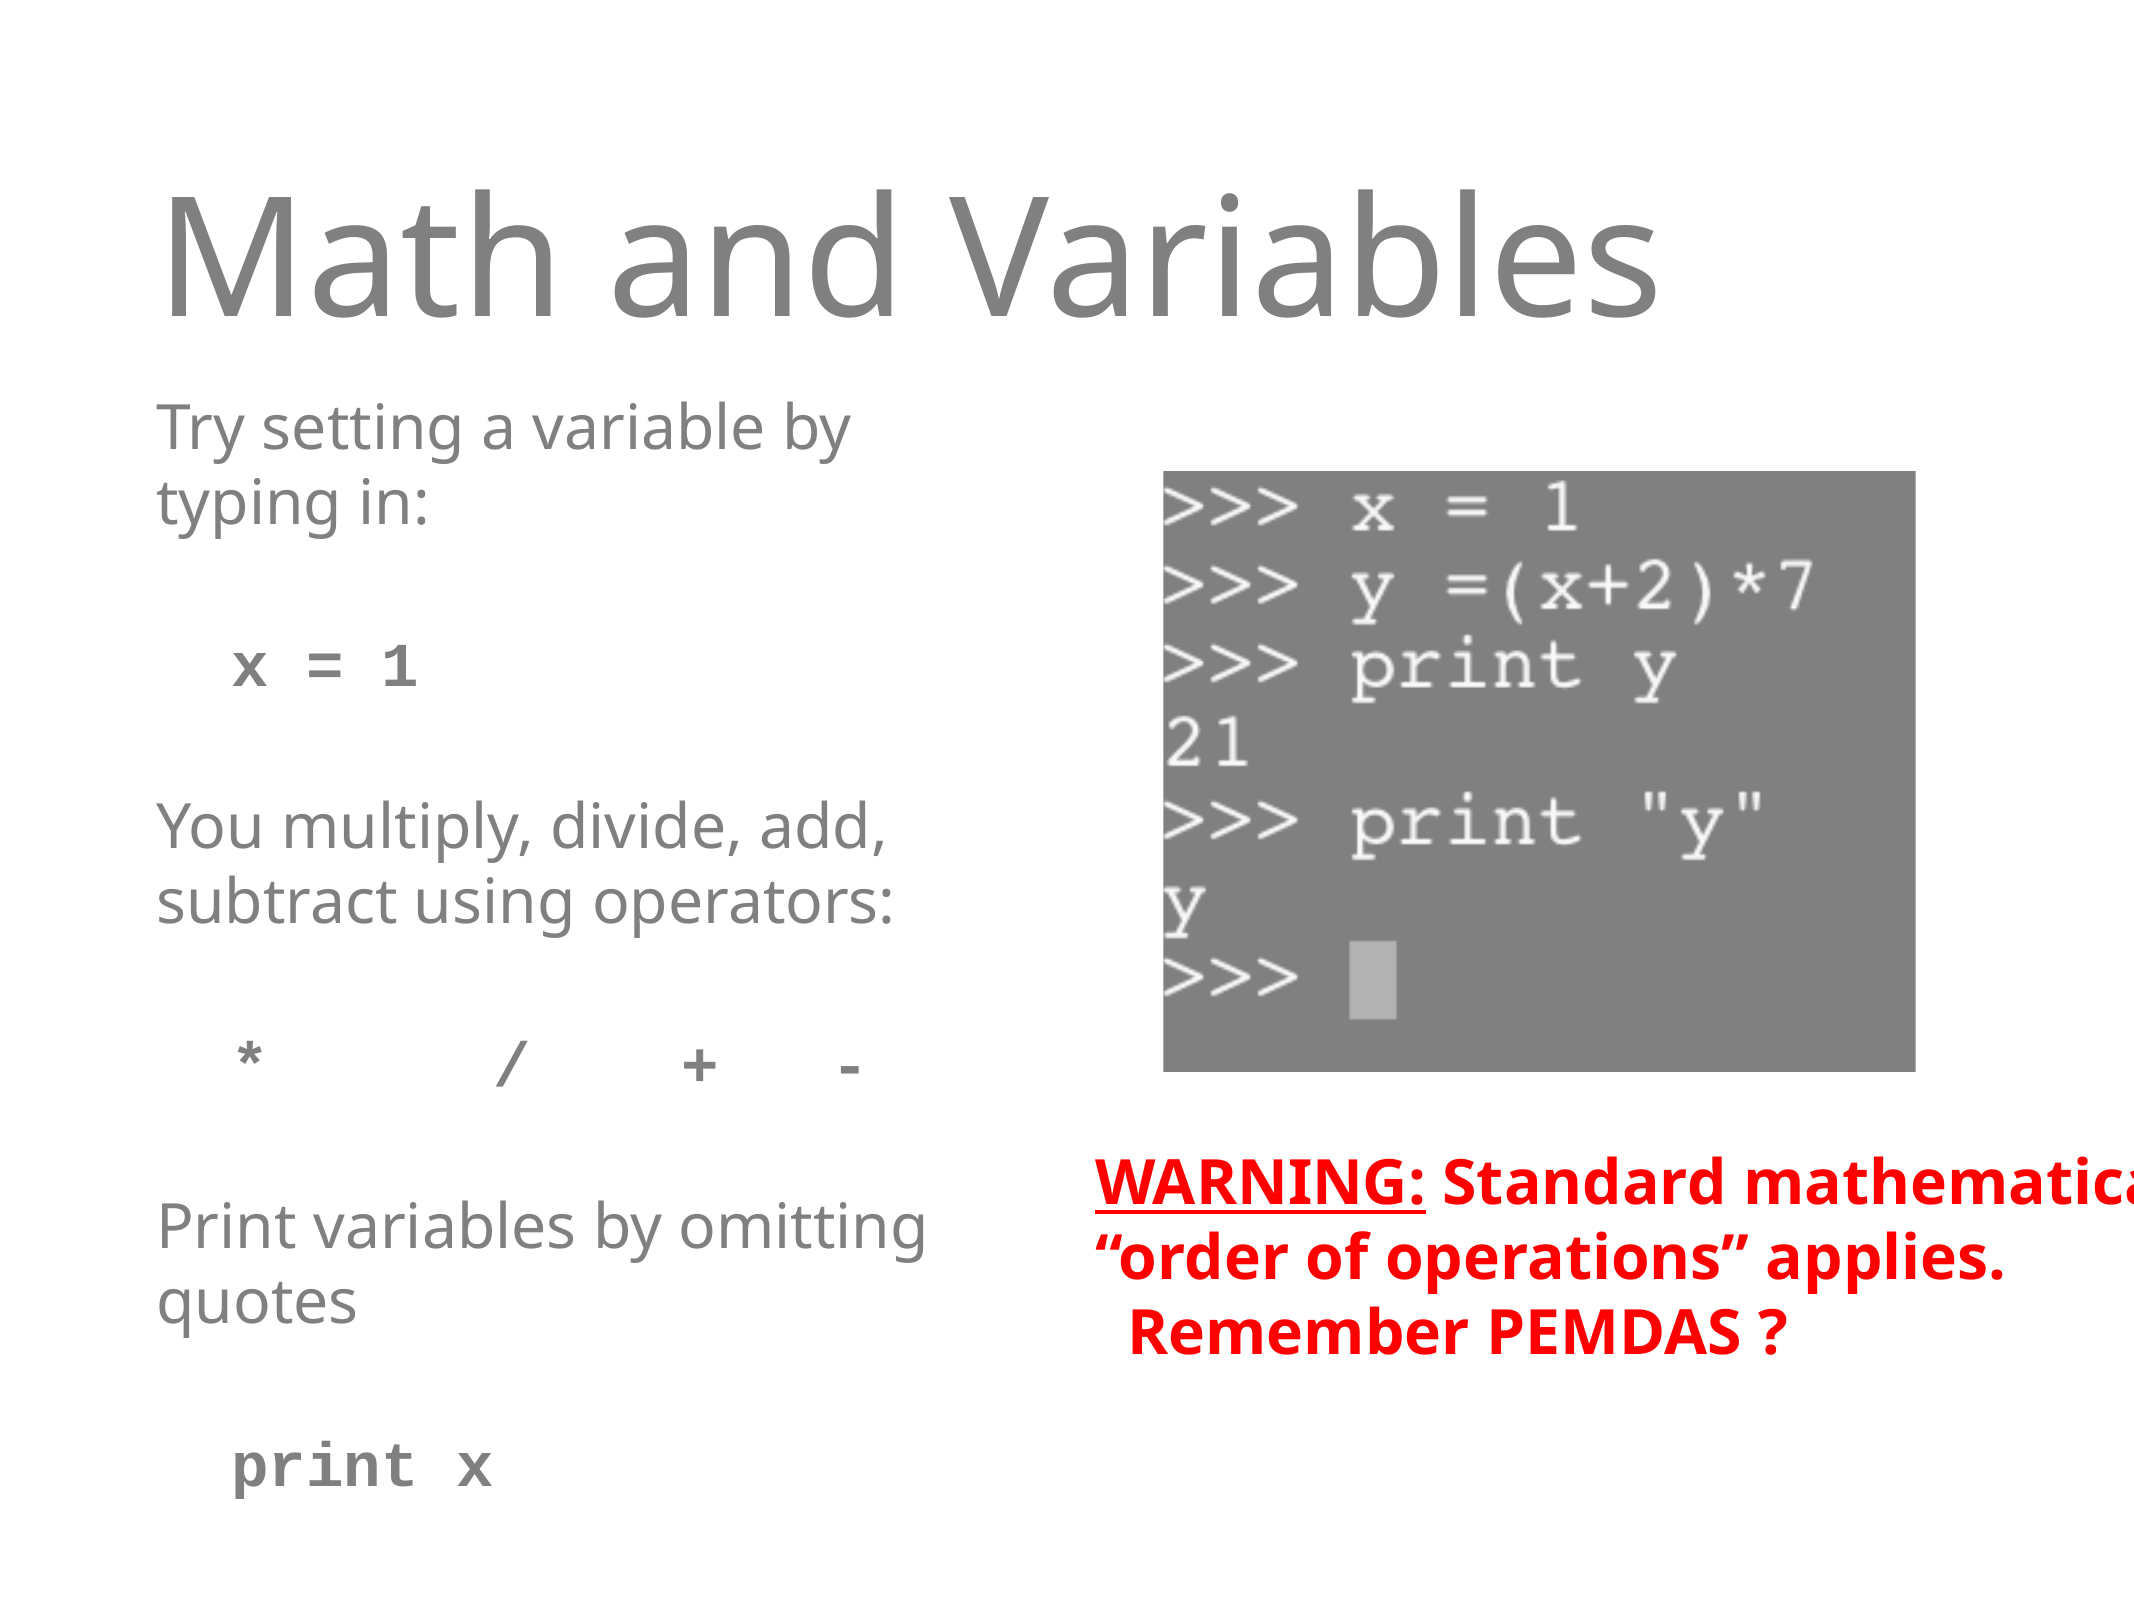

# Math and Variables
Try setting a variable by typing in:
 	x = 1
You multiply, divide, add, subtract using operators:
 	* / + -
Print variables by omitting quotes
 	print x
WARNING: Standard mathematical “order of operations” applies.
 Remember PEMDAS ?